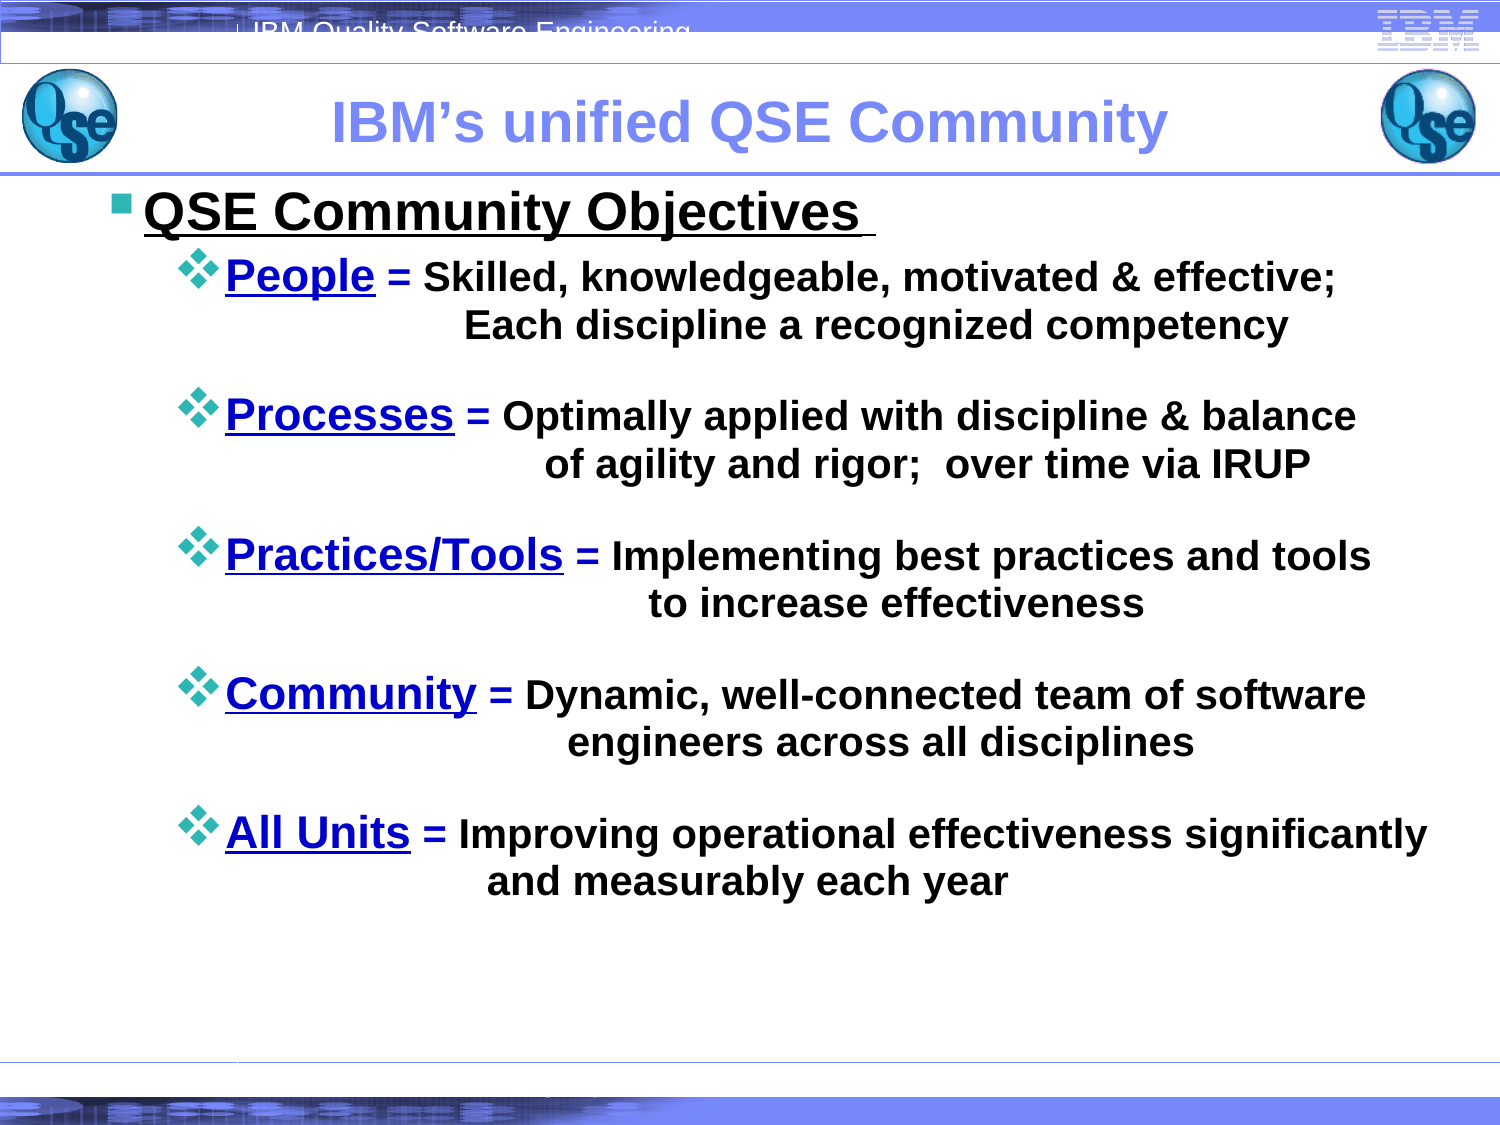

# IBM’s unified QSE Community
QSE Community Objectives
People = Skilled, knowledgeable, motivated & effective;
 	 	 Each discipline a recognized competency
Processes = Optimally applied with discipline & balance
		 of agility and rigor; over time via IRUP
Practices/Tools = Implementing best practices and tools
			 to increase effectiveness
Community = Dynamic, well-connected team of software
 engineers across all disciplines
All Units = Improving operational effectiveness significantly
 		 and measurably each year
19